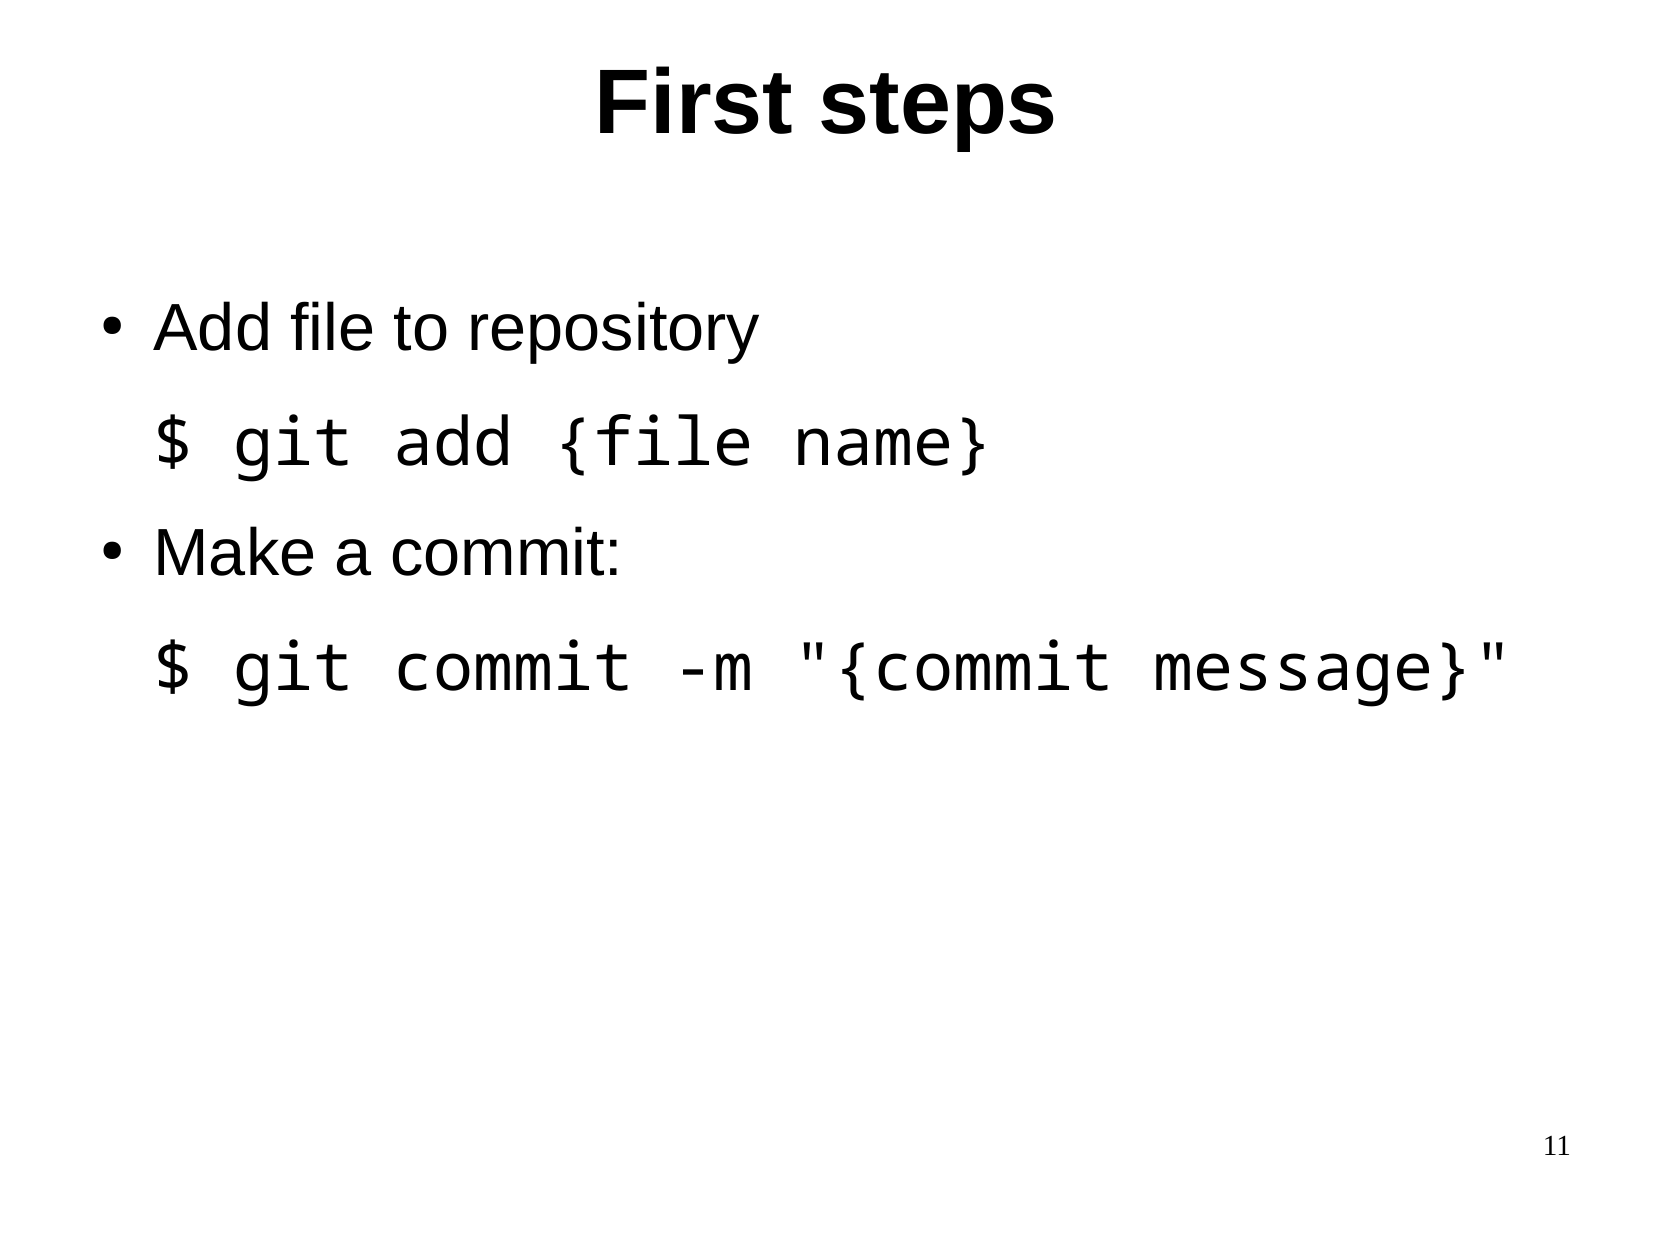

# First steps
Add file to repository
$ git add {file name}
Make a commit:
$ git commit -m "{commit message}"
11